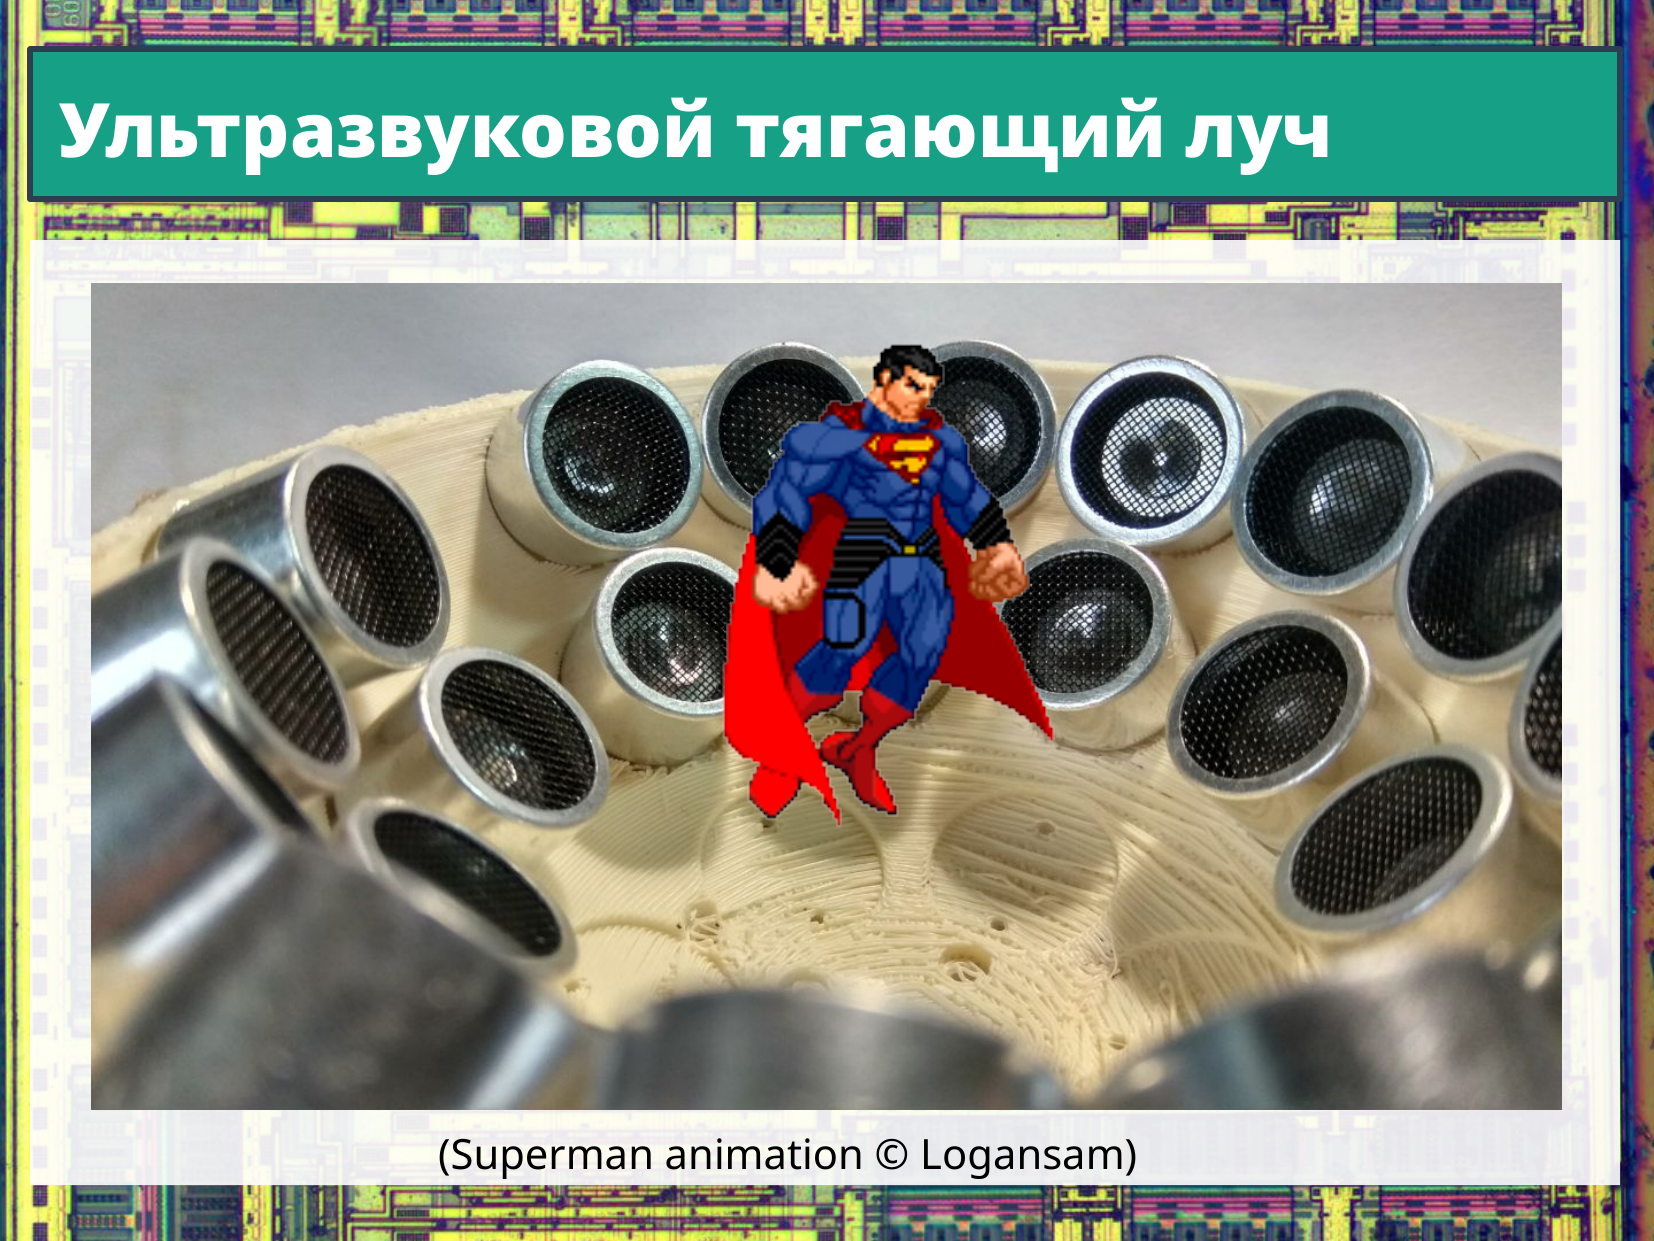

# Ультразвуковой тягающий луч
14
(Superman animation © Logansam)